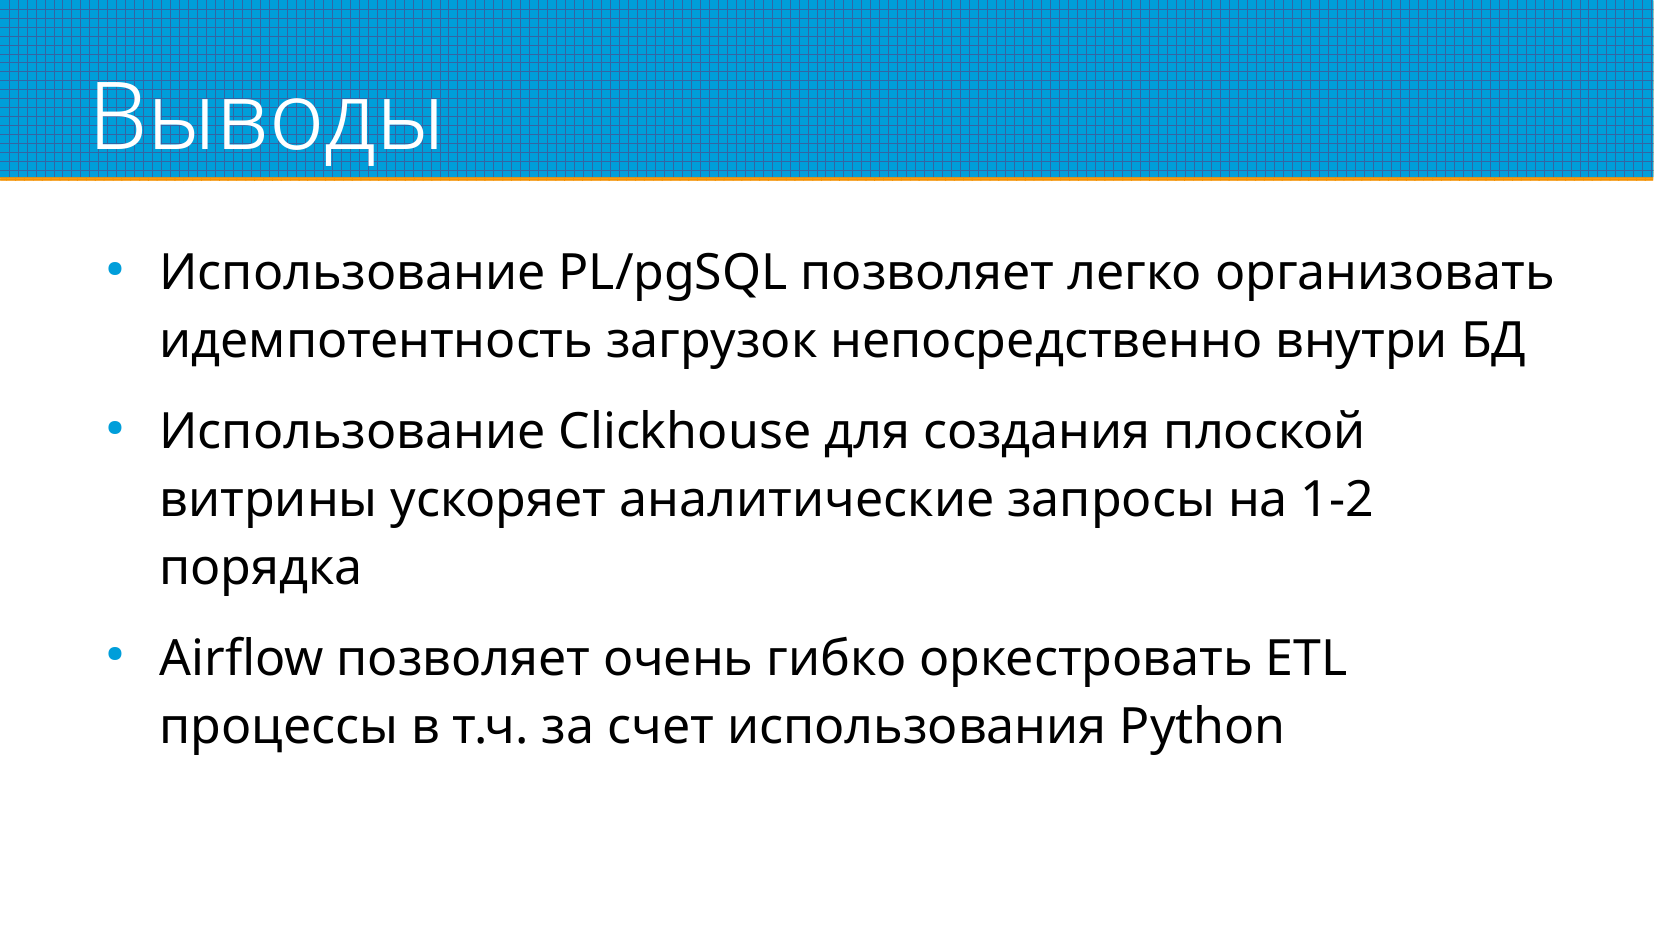

# Выводы
Использование PL/pgSQL позволяет легко организовать идемпотентность загрузок непосредственно внутри БД
Использование Clickhouse для создания плоской витрины ускоряет аналитические запросы на 1-2 порядка
Airflow позволяет очень гибко оркестровать ETL процессы в т.ч. за счет использования Python